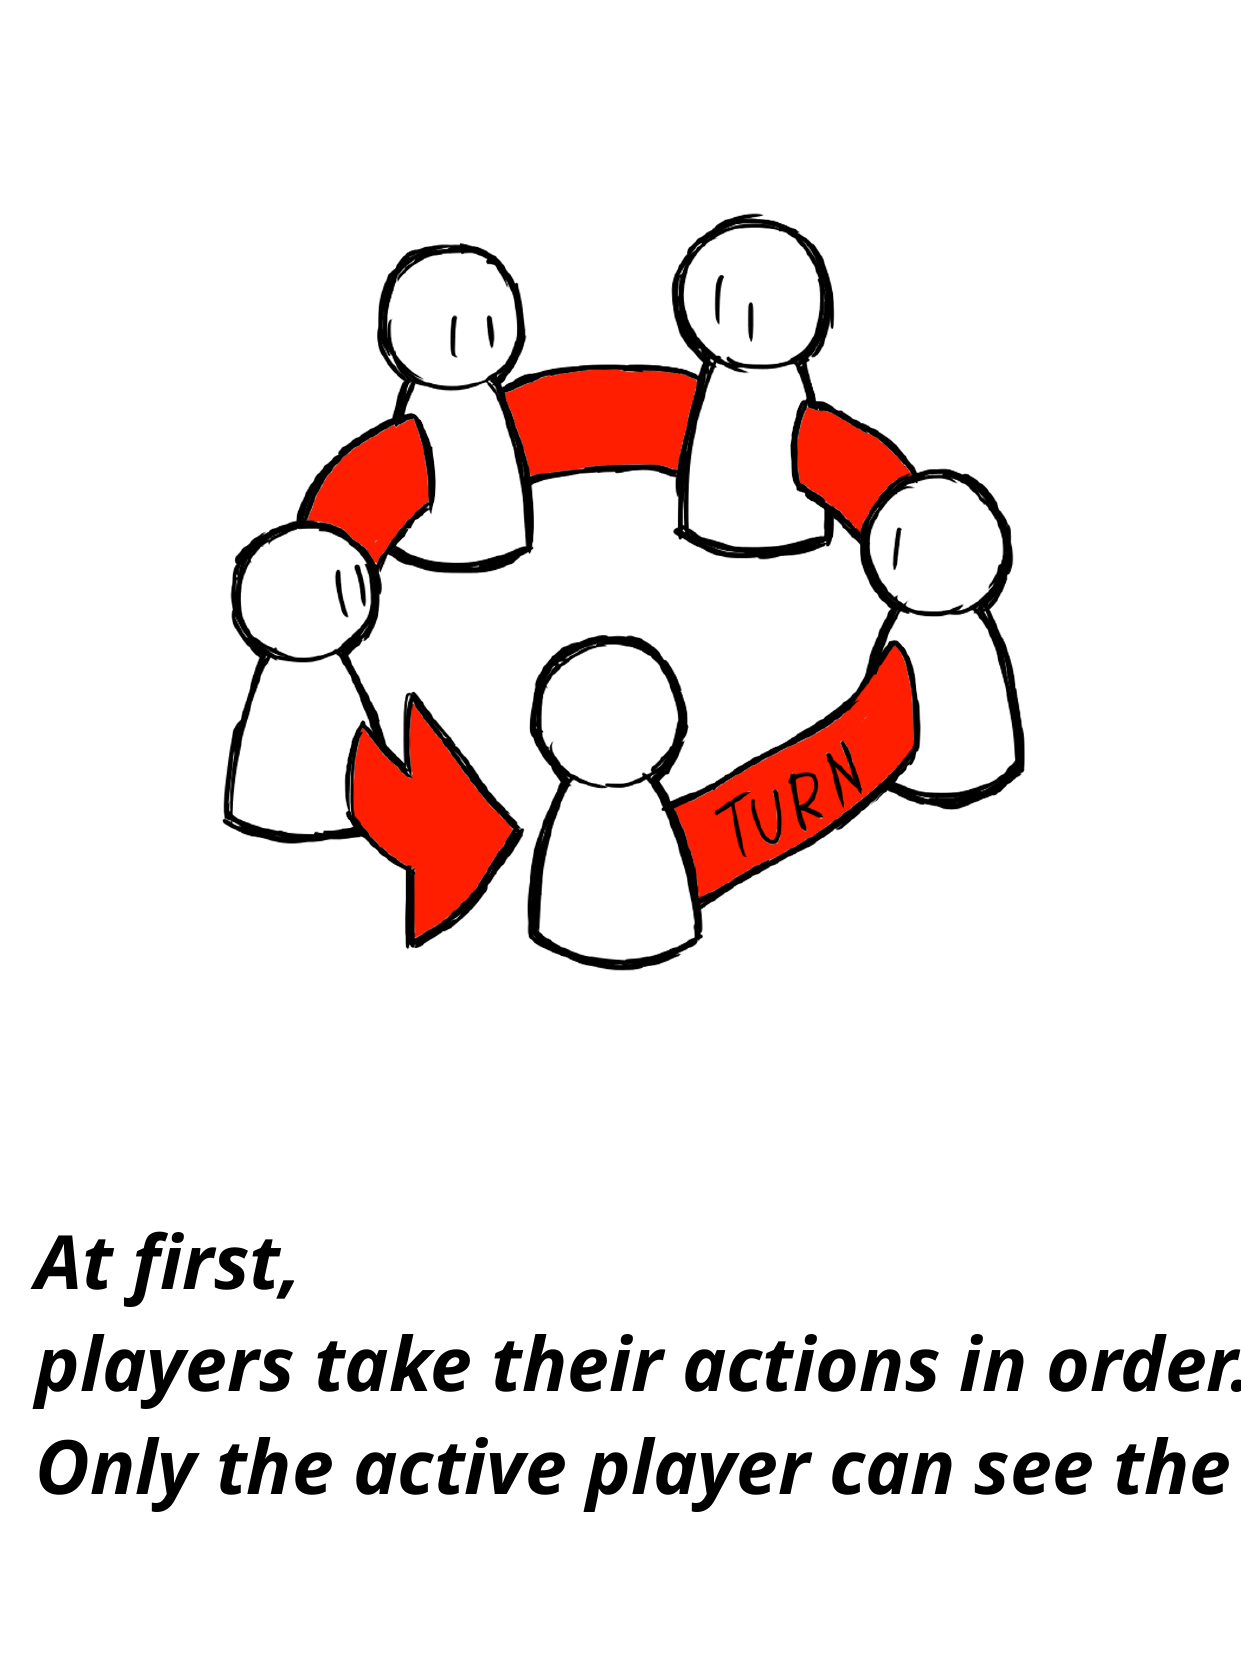

At first,
players take their actions in order.
Only the active player can see the display.